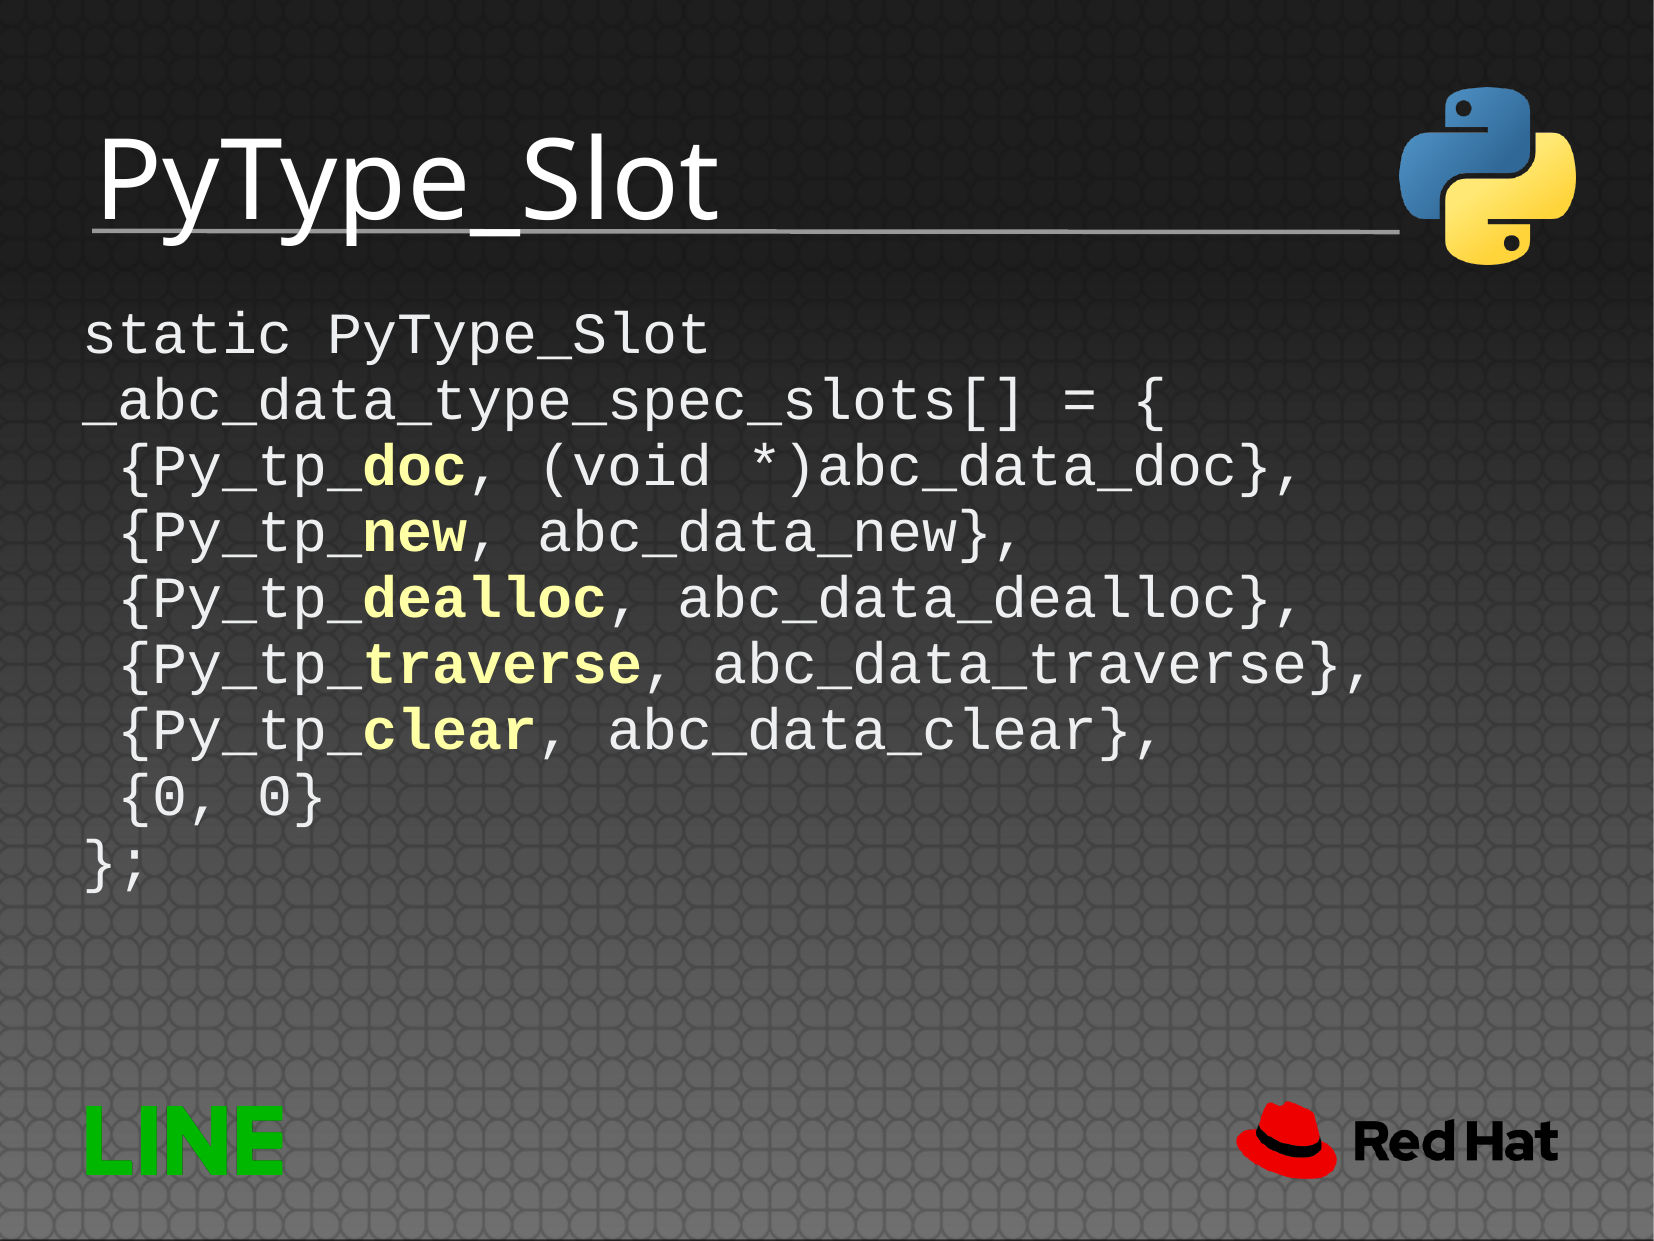

PyType_Slot
# static PyType_Slot _abc_data_type_spec_slots[] = { {Py_tp_doc, (void *)abc_data_doc}, {Py_tp_new, abc_data_new}, {Py_tp_dealloc, abc_data_dealloc}, {Py_tp_traverse, abc_data_traverse}, {Py_tp_clear, abc_data_clear}, {0, 0} };